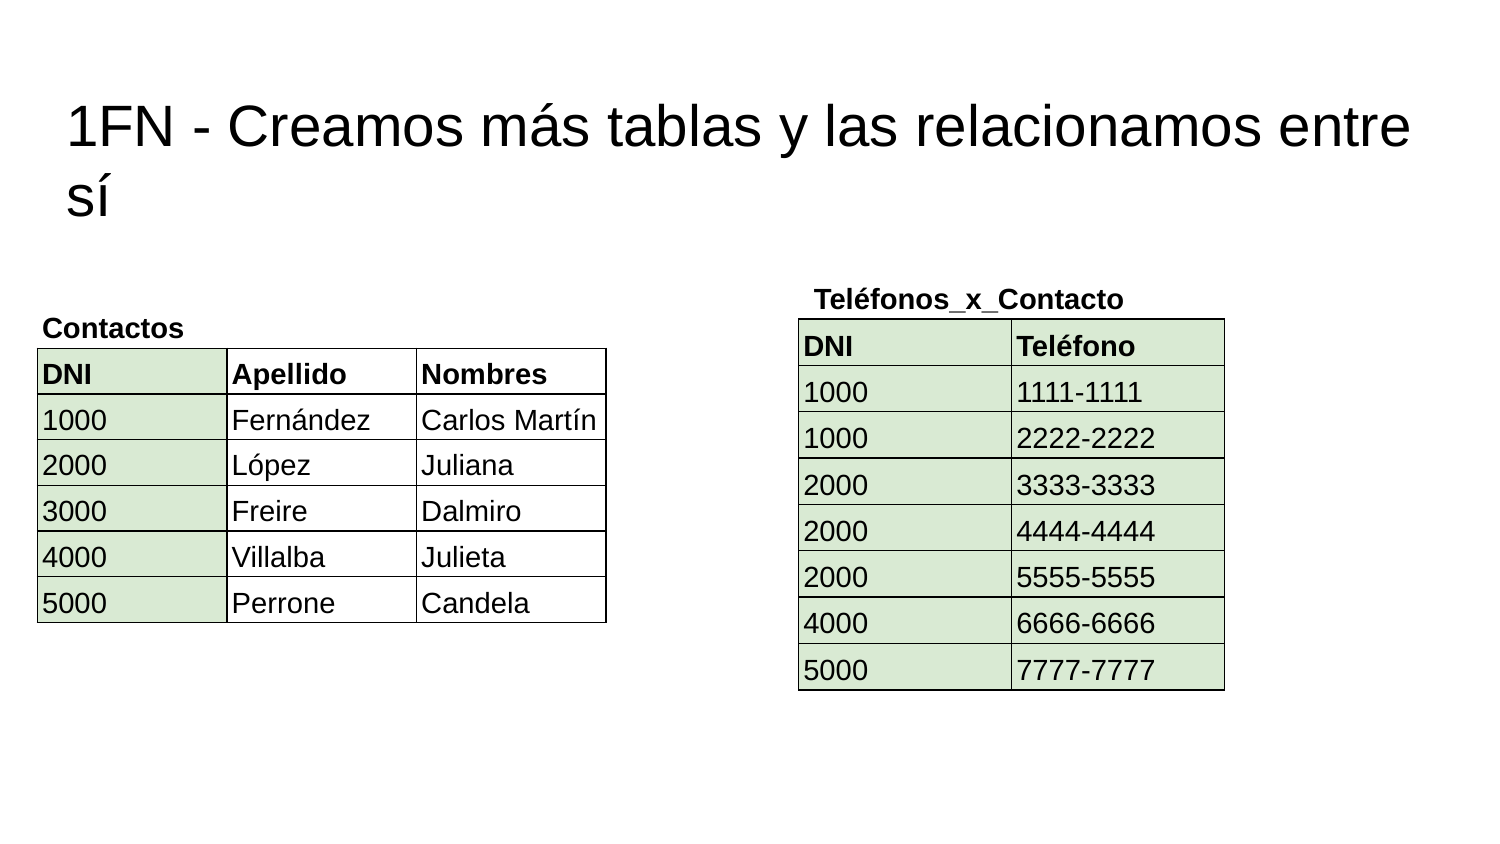

# 1FN - Creamos más tablas y las relacionamos entre sí
| Teléfonos\_x\_Contacto | |
| --- | --- |
| DNI | Teléfono |
| 1000 | 1111-1111 |
| 1000 | 2222-2222 |
| 2000 | 3333-3333 |
| 2000 | 4444-4444 |
| 2000 | 5555-5555 |
| 4000 | 6666-6666 |
| 5000 | 7777-7777 |
| Contactos | | |
| --- | --- | --- |
| DNI | Apellido | Nombres |
| 1000 | Fernández | Carlos Martín |
| 2000 | López | Juliana |
| 3000 | Freire | Dalmiro |
| 4000 | Villalba | Julieta |
| 5000 | Perrone | Candela |